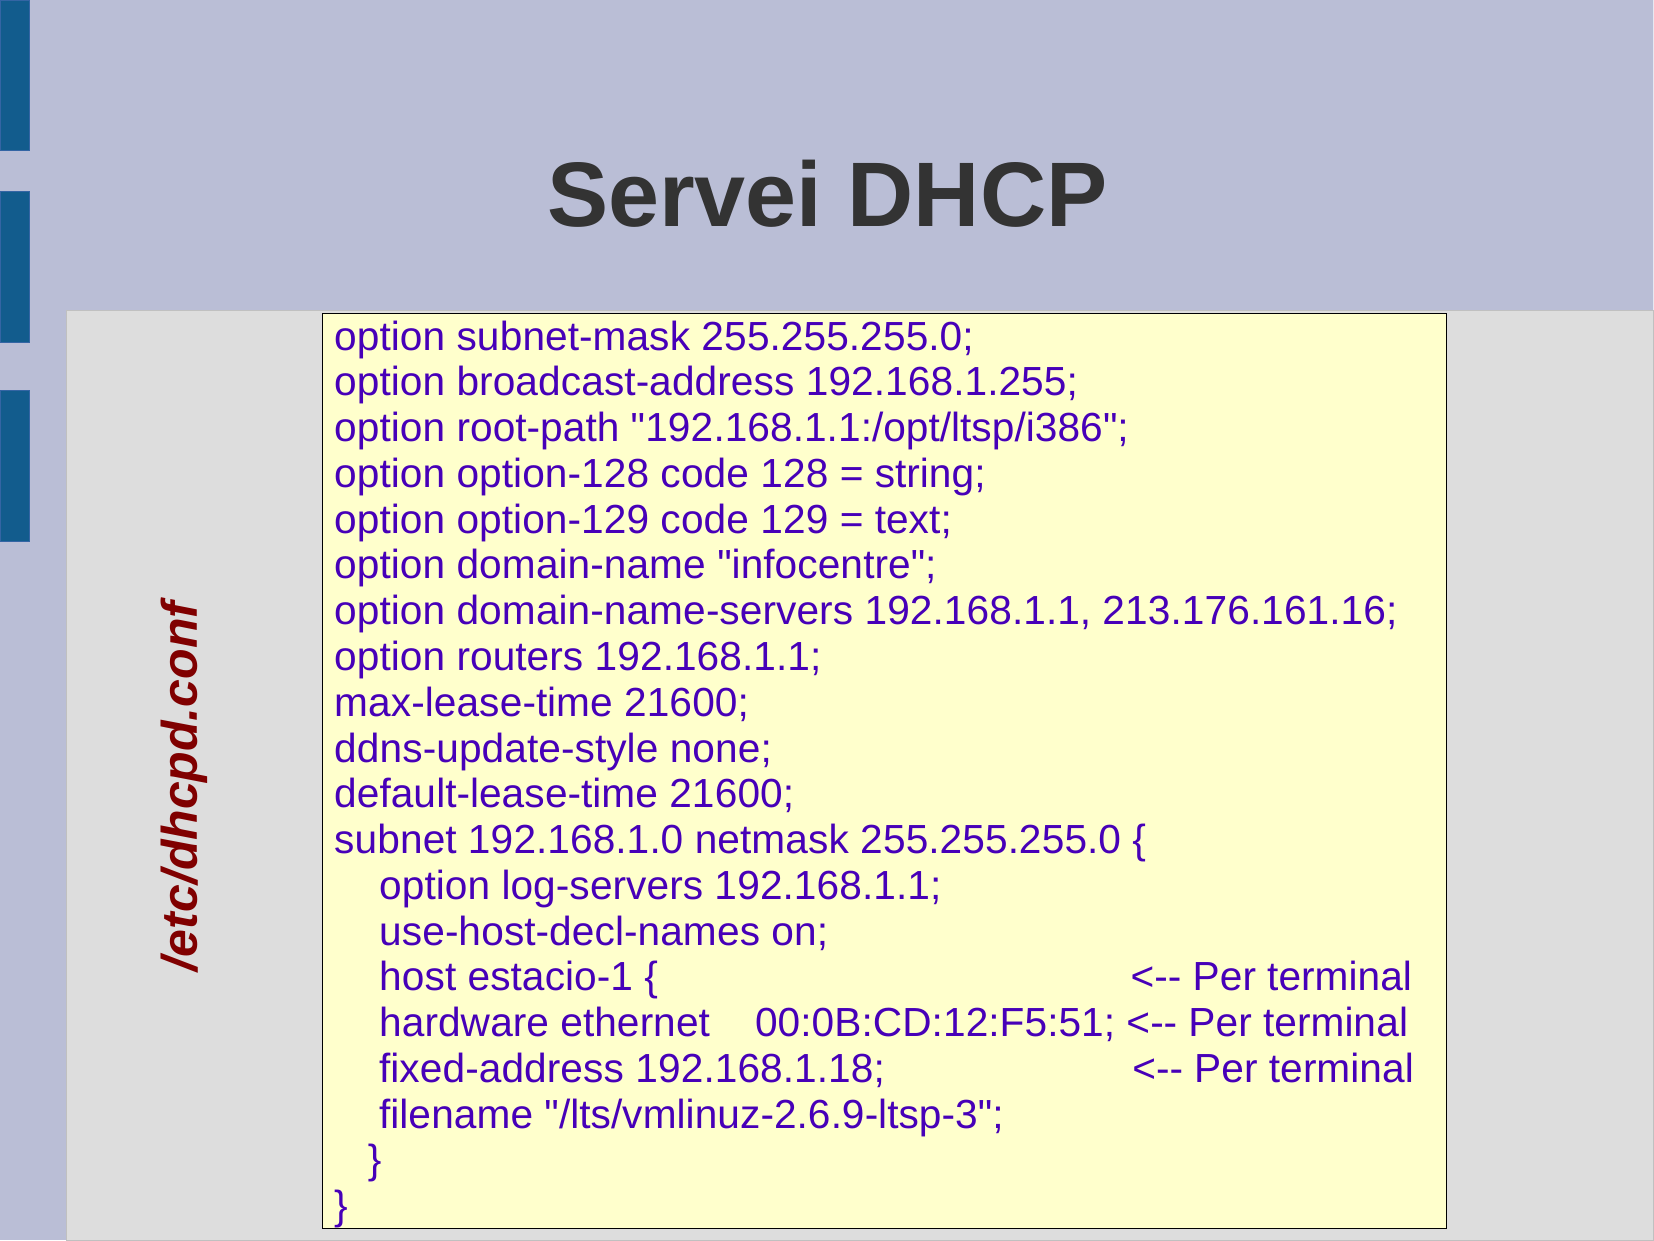

# Servei DHCP
 option subnet-mask 255.255.255.0;
 option broadcast-address 192.168.1.255;
 option root-path "192.168.1.1:/opt/ltsp/i386";
 option option-128 code 128 = string;
 option option-129 code 129 = text;
 option domain-name "infocentre";
 option domain-name-servers 192.168.1.1, 213.176.161.16;
 option routers 192.168.1.1;
 max-lease-time 21600;
 ddns-update-style none;
 default-lease-time 21600;
 subnet 192.168.1.0 netmask 255.255.255.0 {
 option log-servers 192.168.1.1;
 use-host-decl-names on;
 host estacio-1 { <-- Per terminal
 hardware ethernet 00:0B:CD:12:F5:51; <-- Per terminal
 fixed-address 192.168.1.18; <-- Per terminal
 filename "/lts/vmlinuz-2.6.9-ltsp-3";
 }
 }
/etc/dhcpd.conf